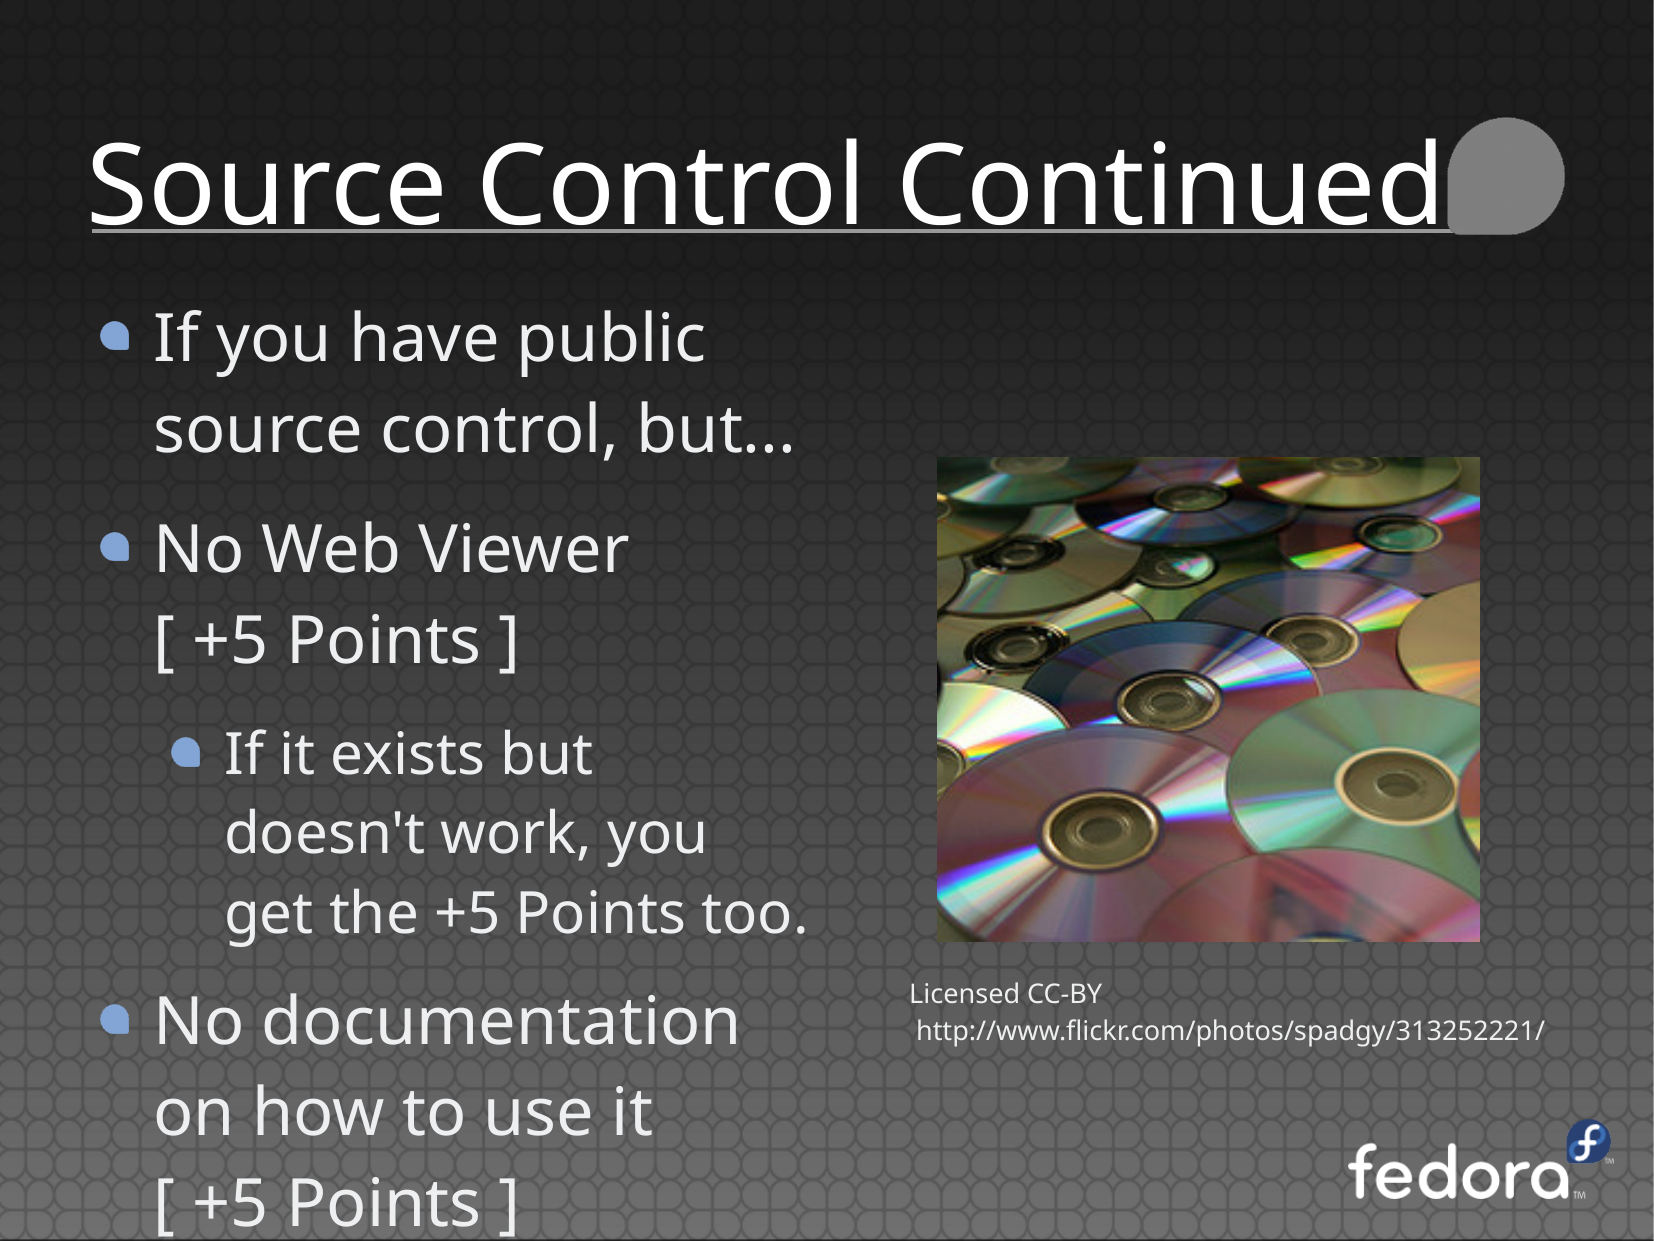

Source Control Continued
# If you have public source control, but...
No Web Viewer
[ +5 Points ]
If it exists but doesn't work, you get the +5 Points too.
No documentation on how to use it
[ +5 Points ]
Licensed CC-BY
 http://www.flickr.com/photos/spadgy/313252221/